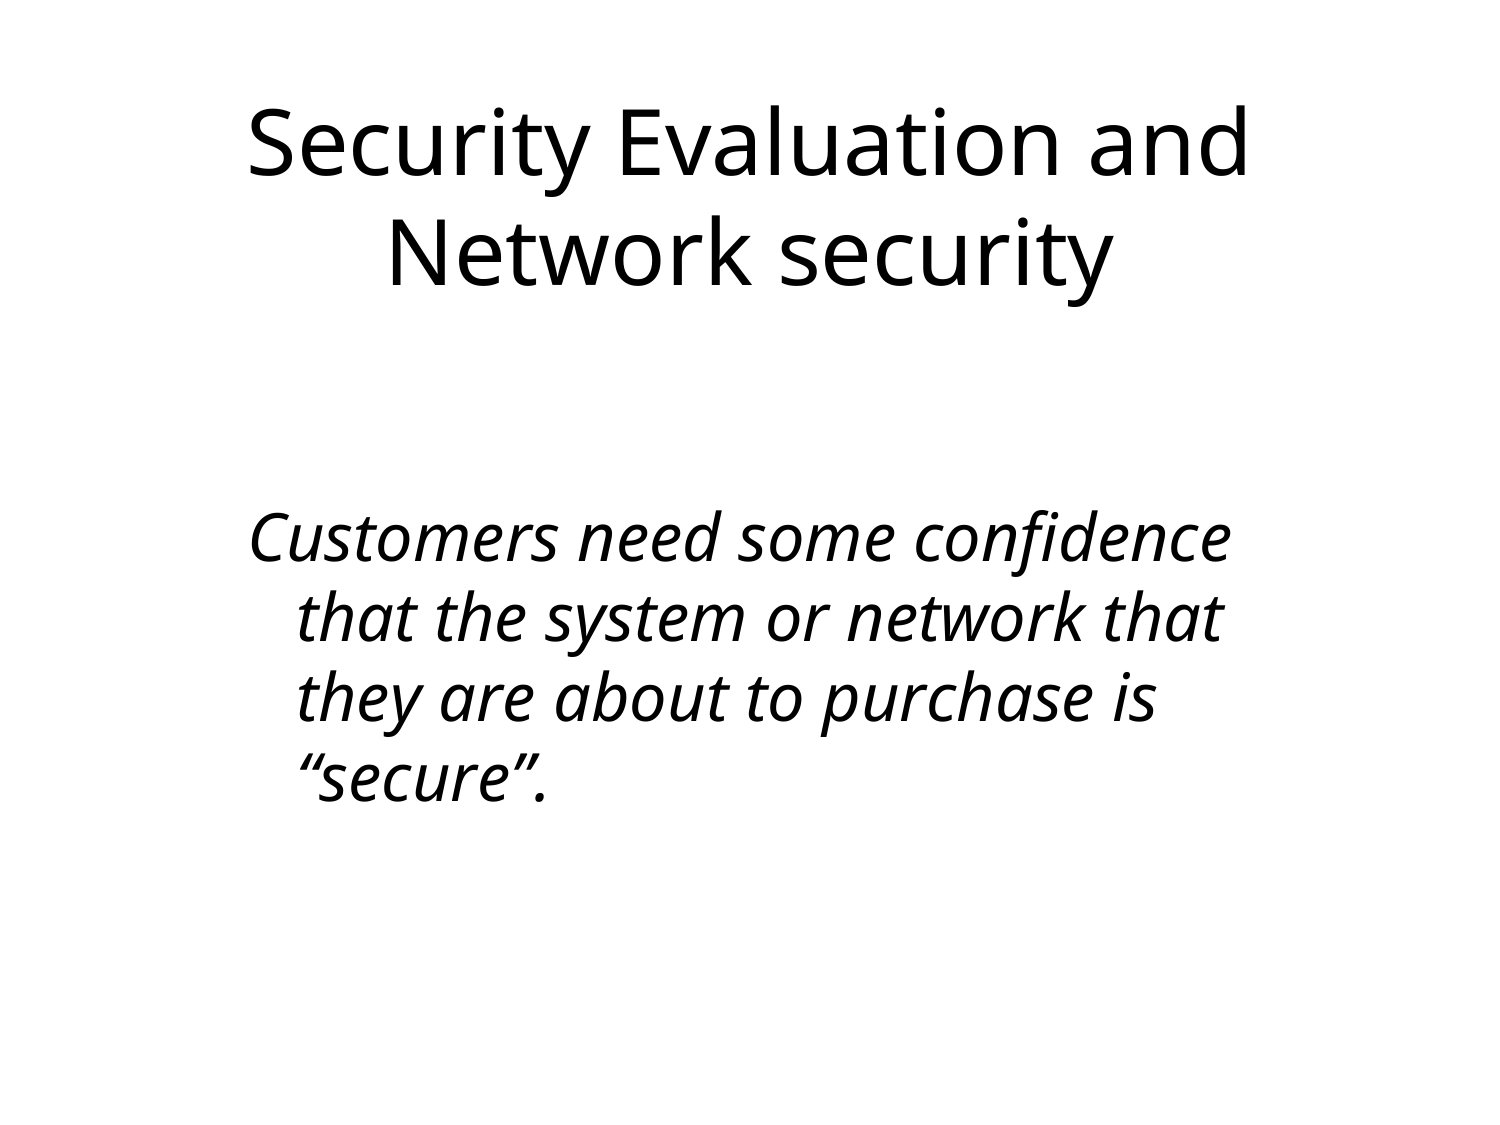

# Security Evaluation and Network security
Customers need some confidence that the system or network that they are about to purchase is “secure”.